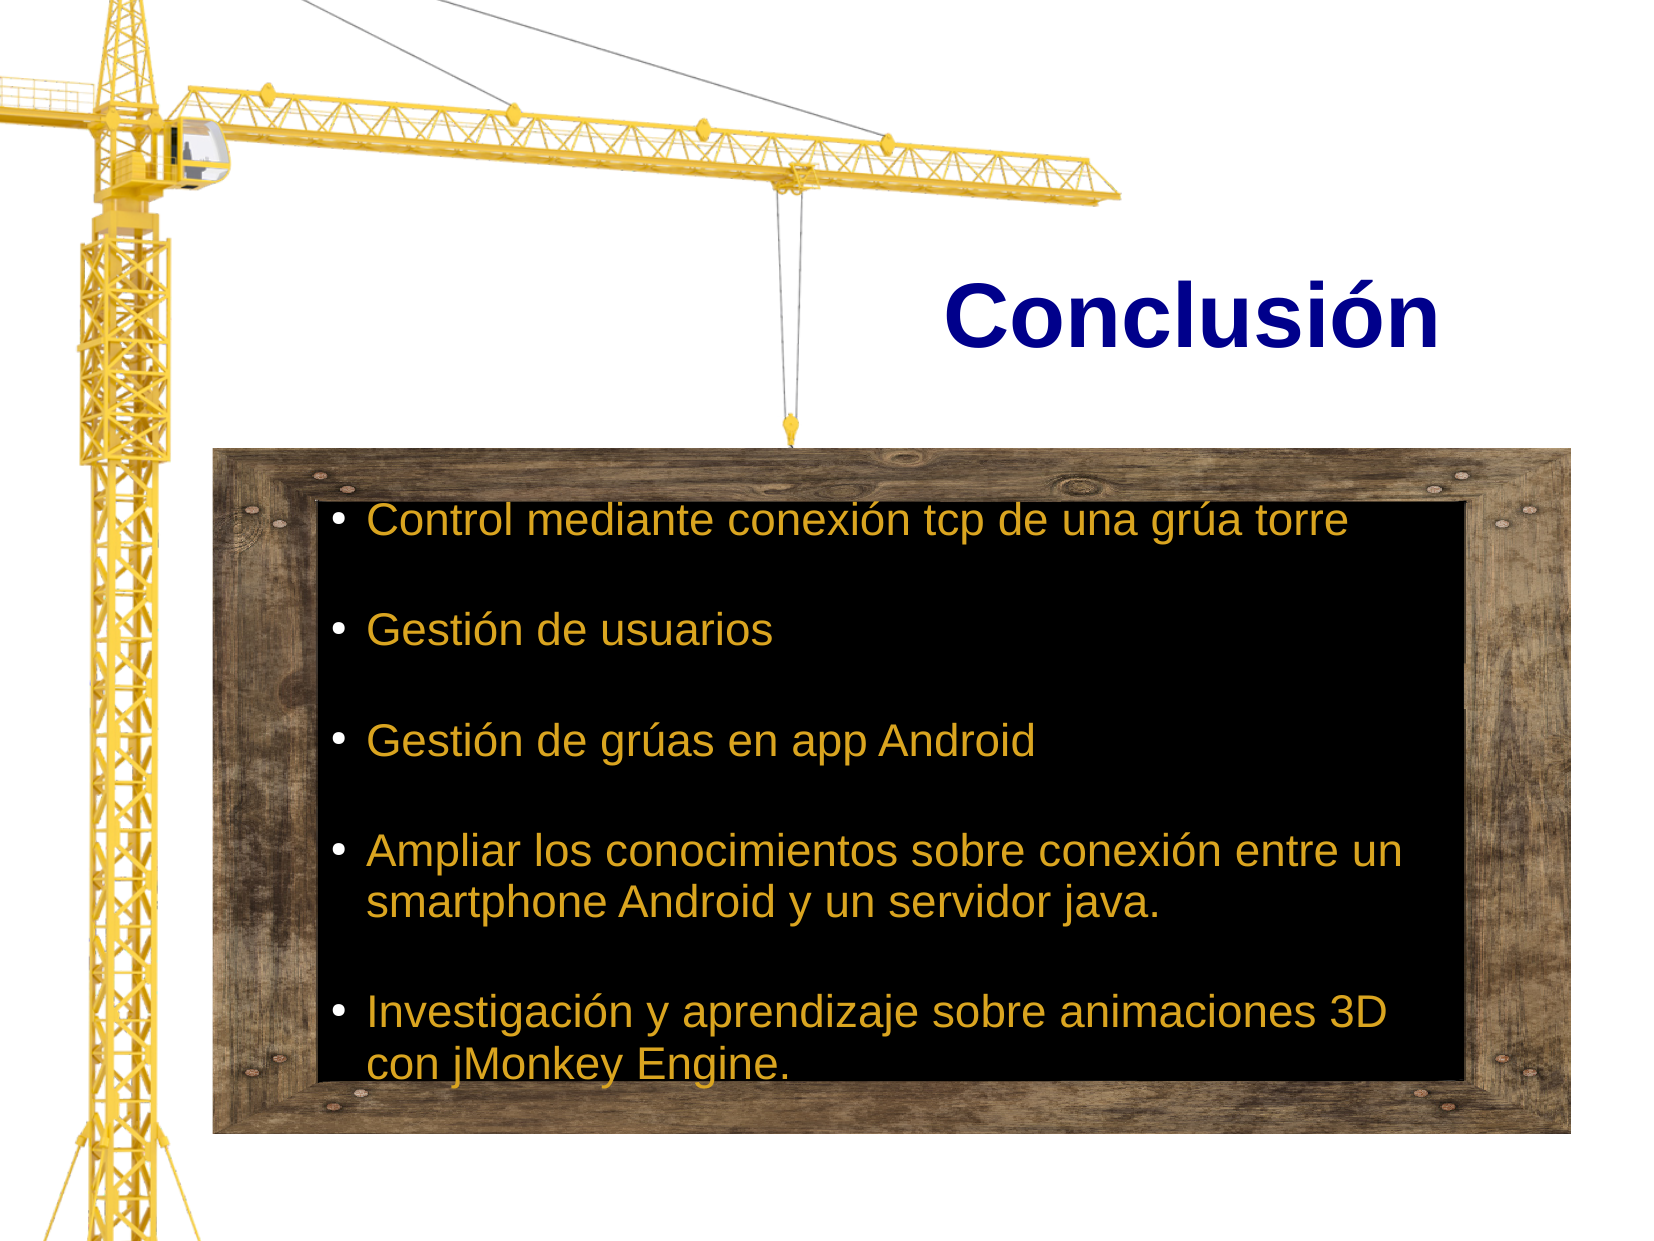

# Conclusión
Control mediante conexión tcp de una grúa torre
Gestión de usuarios
Gestión de grúas en app Android
Ampliar los conocimientos sobre conexión entre un smartphone Android y un servidor java.
Investigación y aprendizaje sobre animaciones 3D con jMonkey Engine.